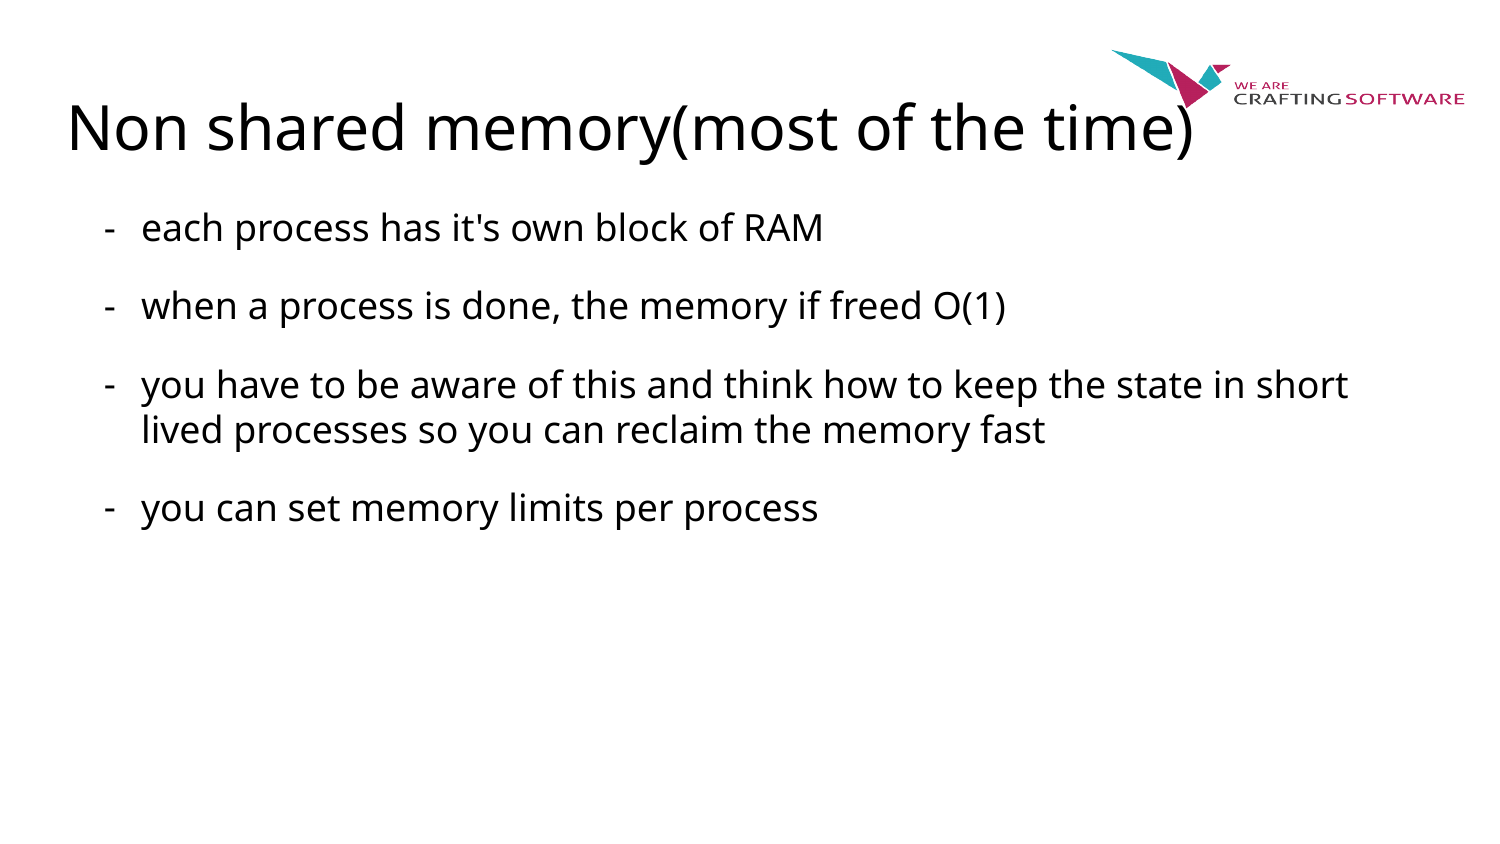

# Non shared memory(most of the time)
each process has it's own block of RAM
when a process is done, the memory if freed O(1)
you have to be aware of this and think how to keep the state in short lived processes so you can reclaim the memory fast
you can set memory limits per process